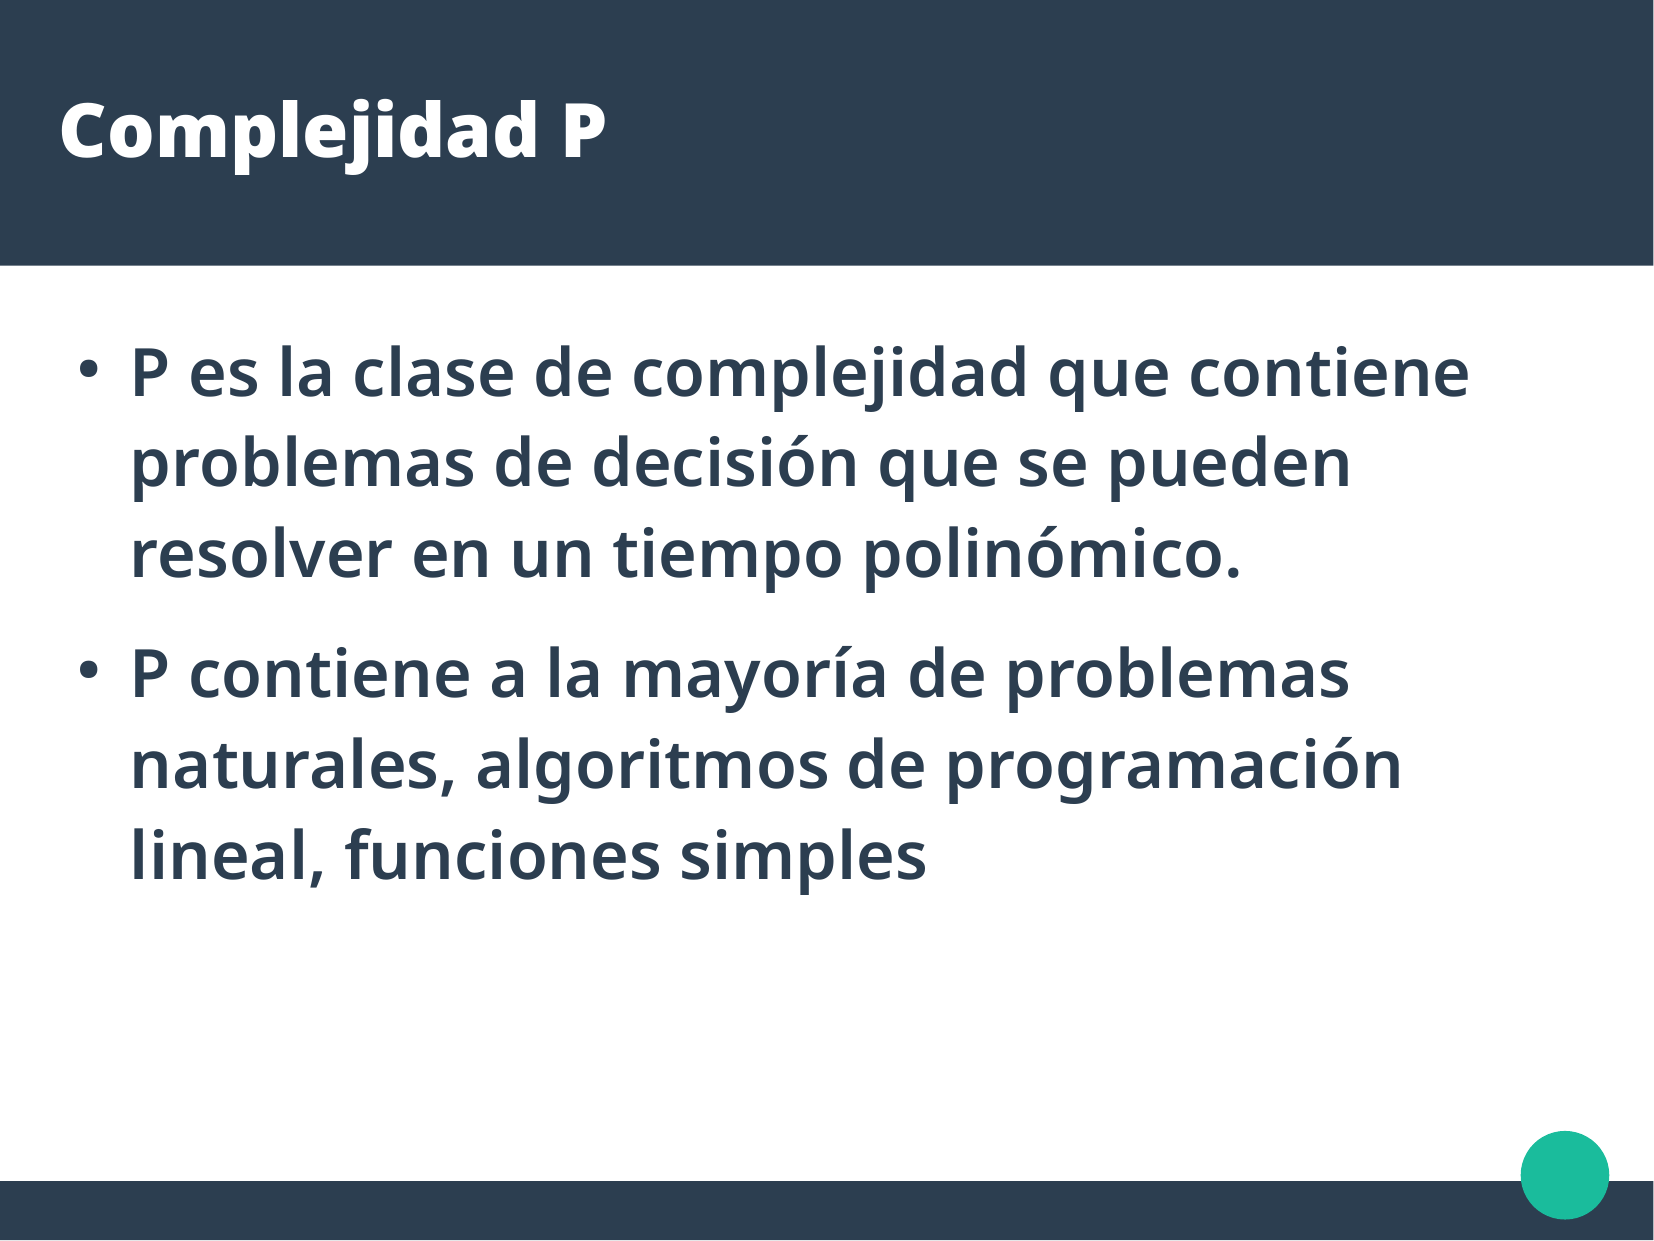

# Complejidad P
P es la clase de complejidad que contiene problemas de decisión que se pueden resolver en un tiempo polinómico.
P contiene a la mayoría de problemas naturales, algoritmos de programación lineal, funciones simples